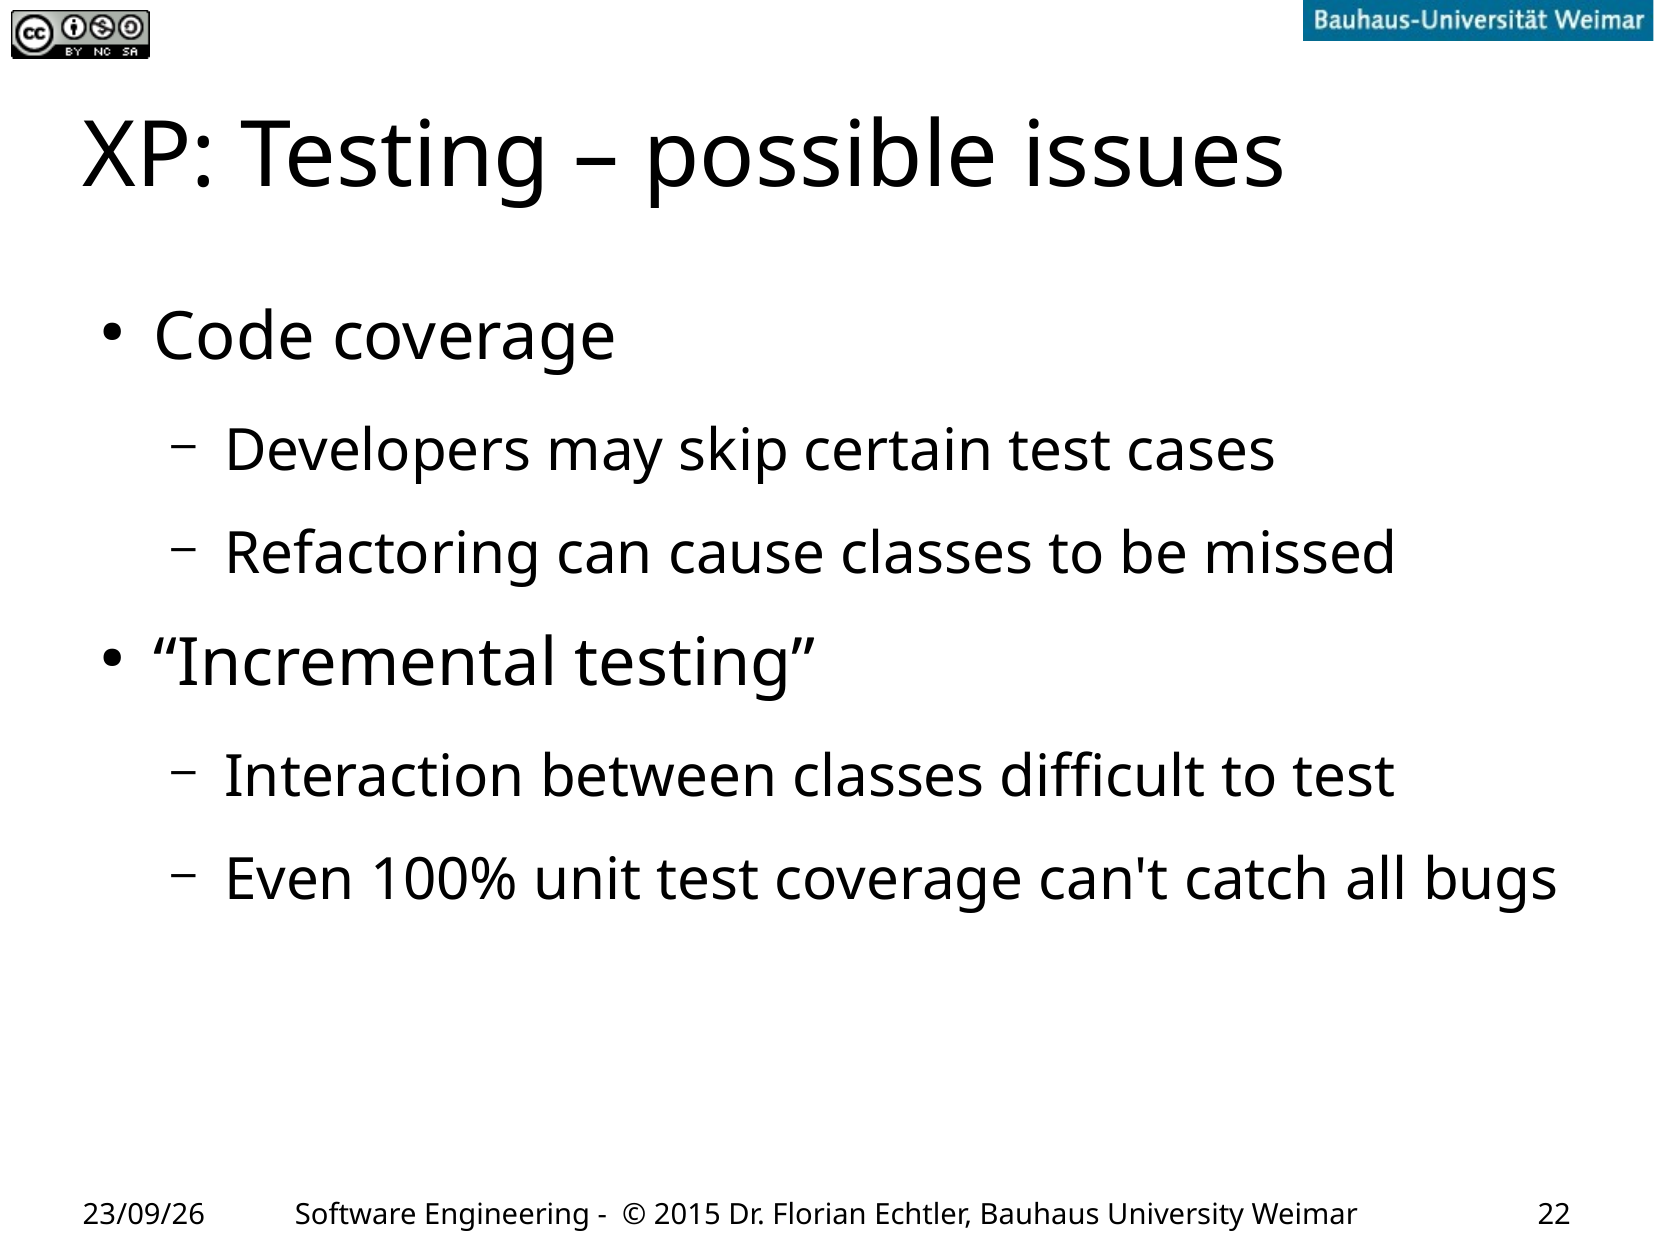

# XP: Testing – possible issues
Code coverage
Developers may skip certain test cases
Refactoring can cause classes to be missed
“Incremental testing”
Interaction between classes difficult to test
Even 100% unit test coverage can't catch all bugs
Software Engineering - © 2015 Dr. Florian Echtler, Bauhaus University Weimar
22